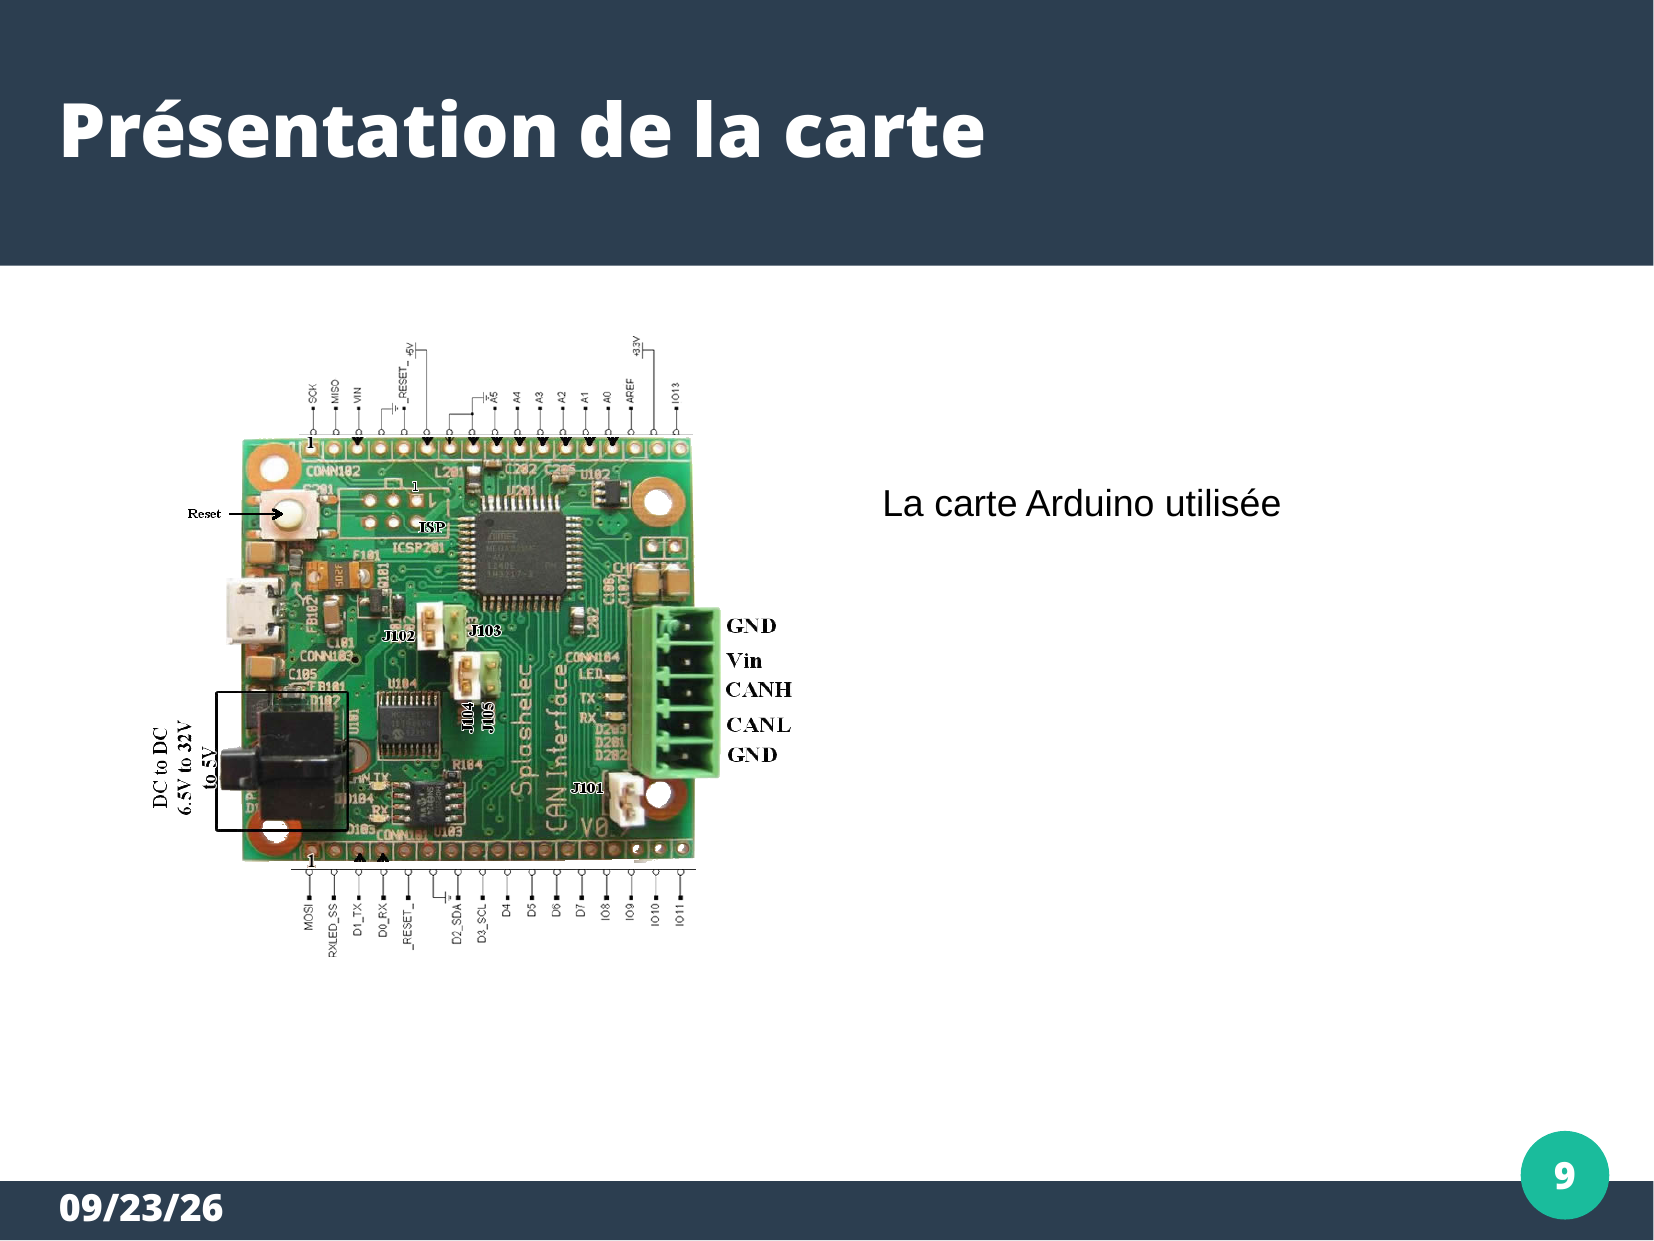

# Présentation de la carte
La carte Arduino utilisée
9